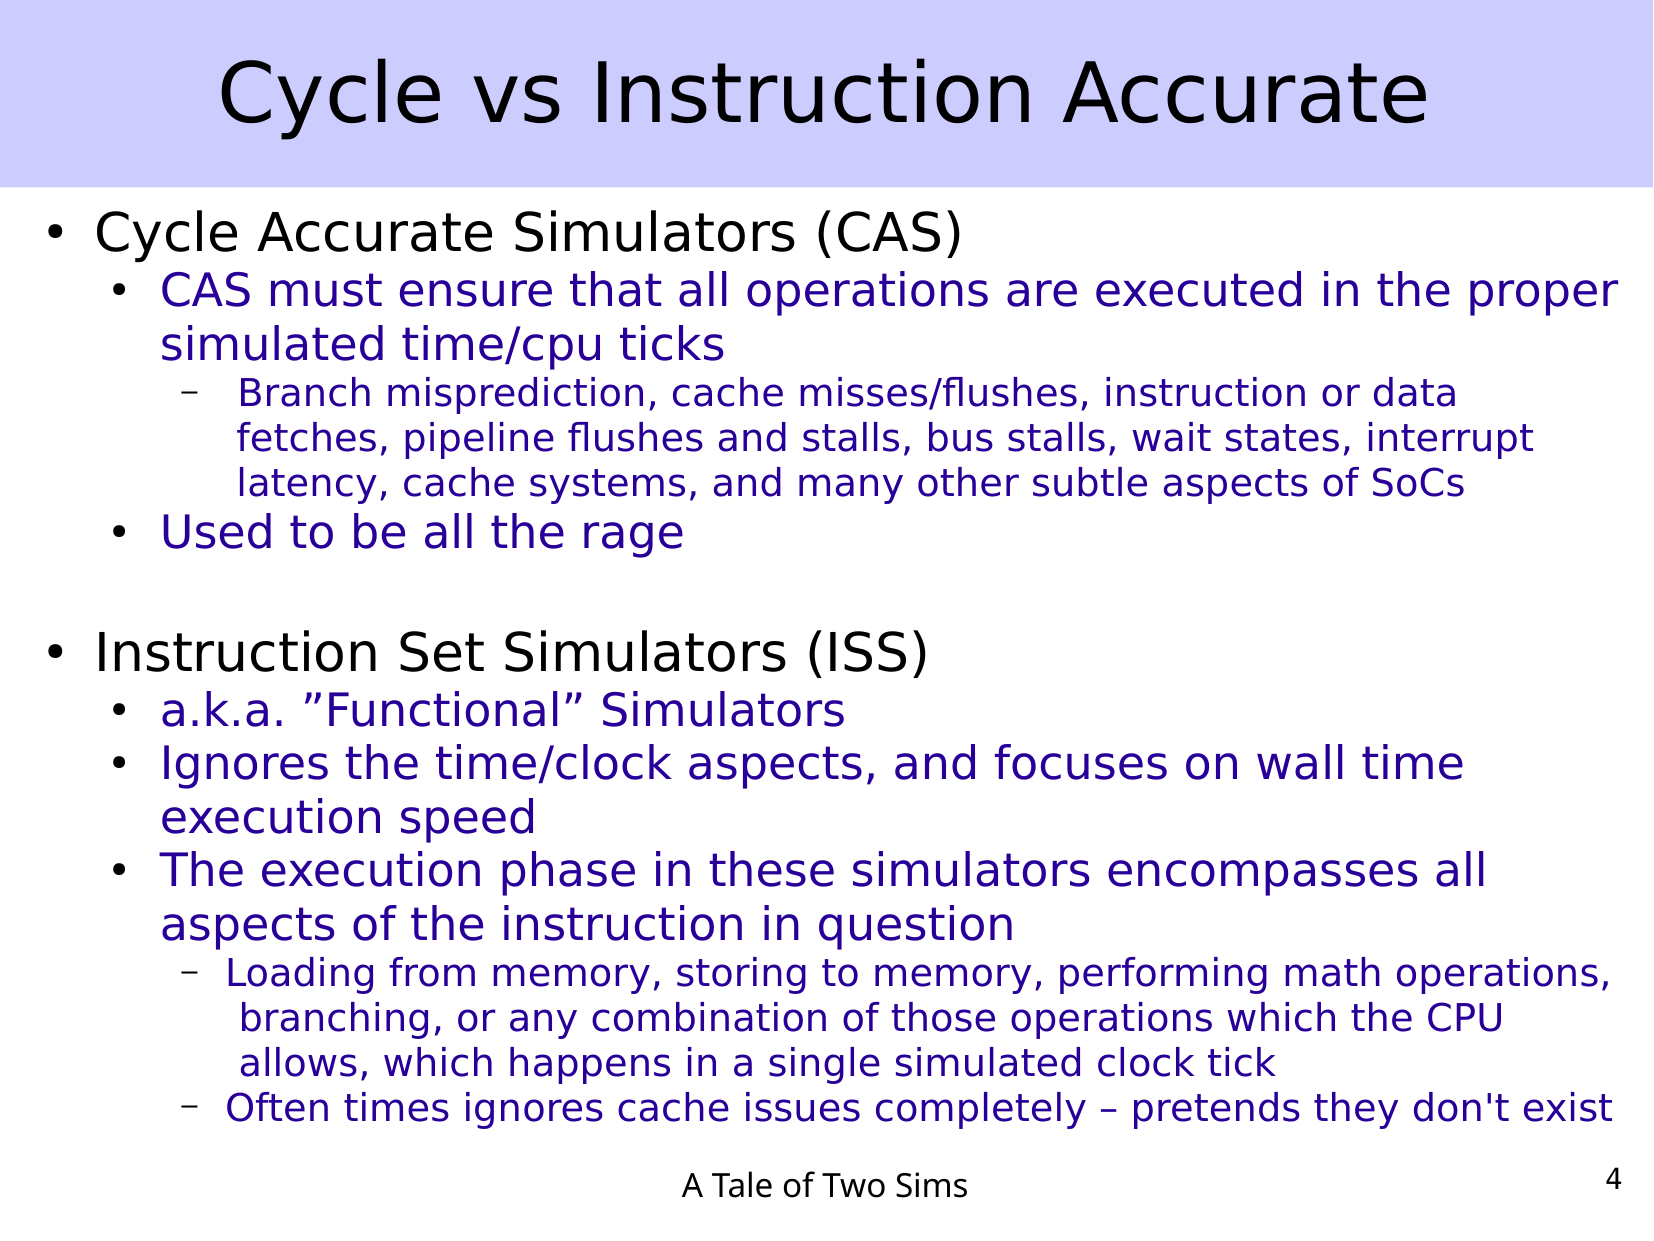

# Cycle vs Instruction Accurate
Cycle Accurate Simulators (CAS)
CAS must ensure that all operations are executed in the proper simulated time/cpu ticks
 Branch misprediction, cache misses/flushes, instruction or data fetches, pipeline flushes and stalls, bus stalls, wait states, interrupt latency, cache systems, and many other subtle aspects of SoCs
Used to be all the rage
Instruction Set Simulators (ISS)
a.k.a. ”Functional” Simulators
Ignores the time/clock aspects, and focuses on wall time execution speed
The execution phase in these simulators encompasses all aspects of the instruction in question
Loading from memory, storing to memory, performing math operations, branching, or any combination of those operations which the CPU allows, which happens in a single simulated clock tick
Often times ignores cache issues completely – pretends they don't exist
4